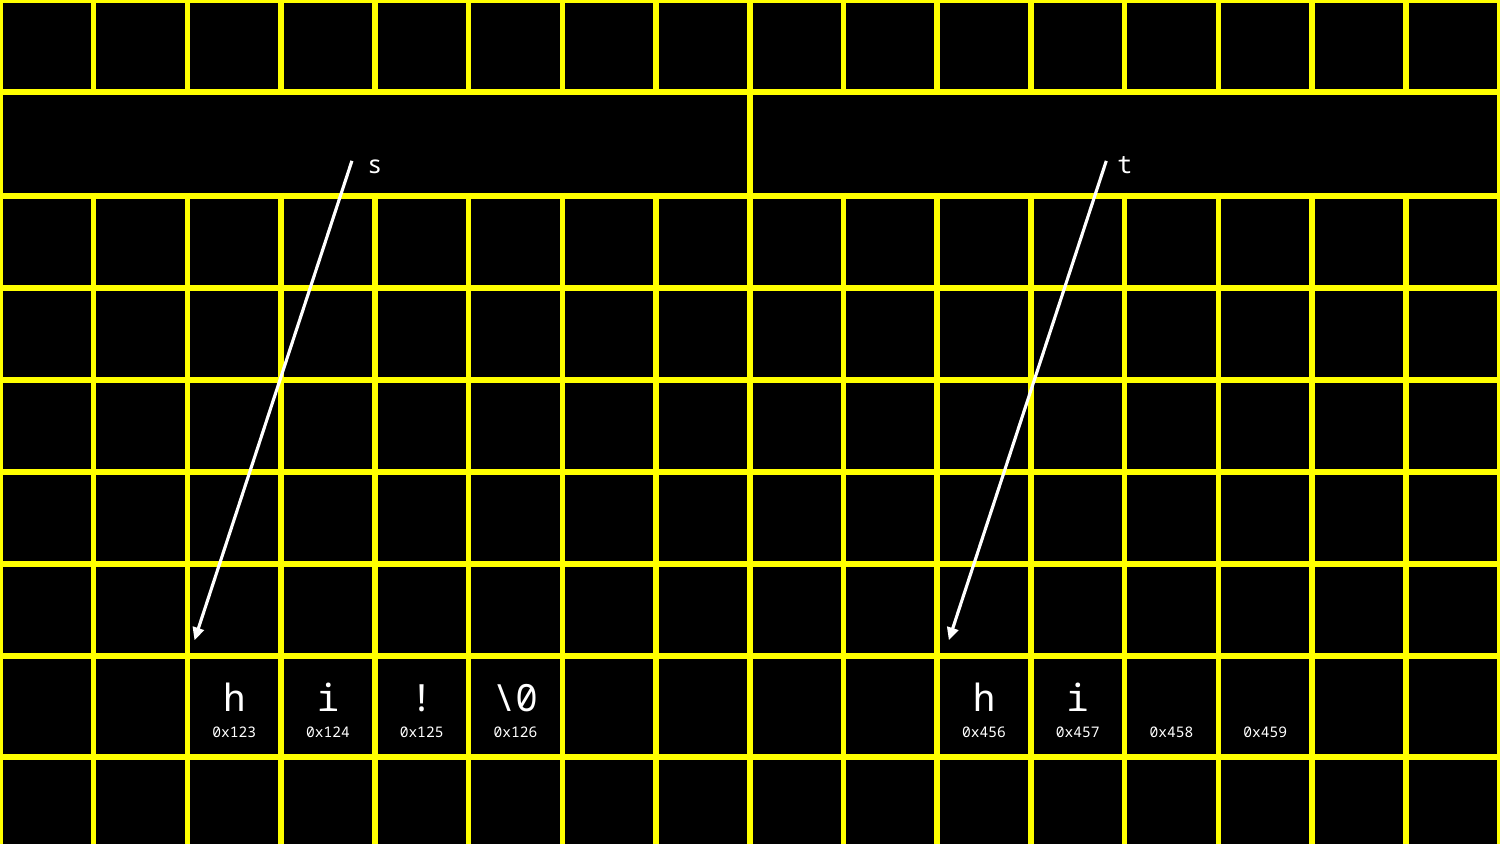

| | | | | | | | | | | | | | | | |
| --- | --- | --- | --- | --- | --- | --- | --- | --- | --- | --- | --- | --- | --- | --- | --- |
| s | | | | | | | | t | | | | | | | |
| | | | | | | | | | | | | | | | |
| | | | | | | | | | | | | | | | |
| | | | | | | | | | | | | | | | |
| | | | | | | | | | | | | | | | |
| | | | | | | | | | | | | | | | |
| | | h 0x123 | i 0x124 | ! 0x125 | \0 0x126 | | | | | h 0x456 | i 0x457 | 0x458 | 0x459 | | |
| | | | | | | | | | | | | | | | |
| | | | | | | | | | | | | | | | |
| | | | | | | | | | | | | | | | |
| | | | | | | | | | | | | | | | |